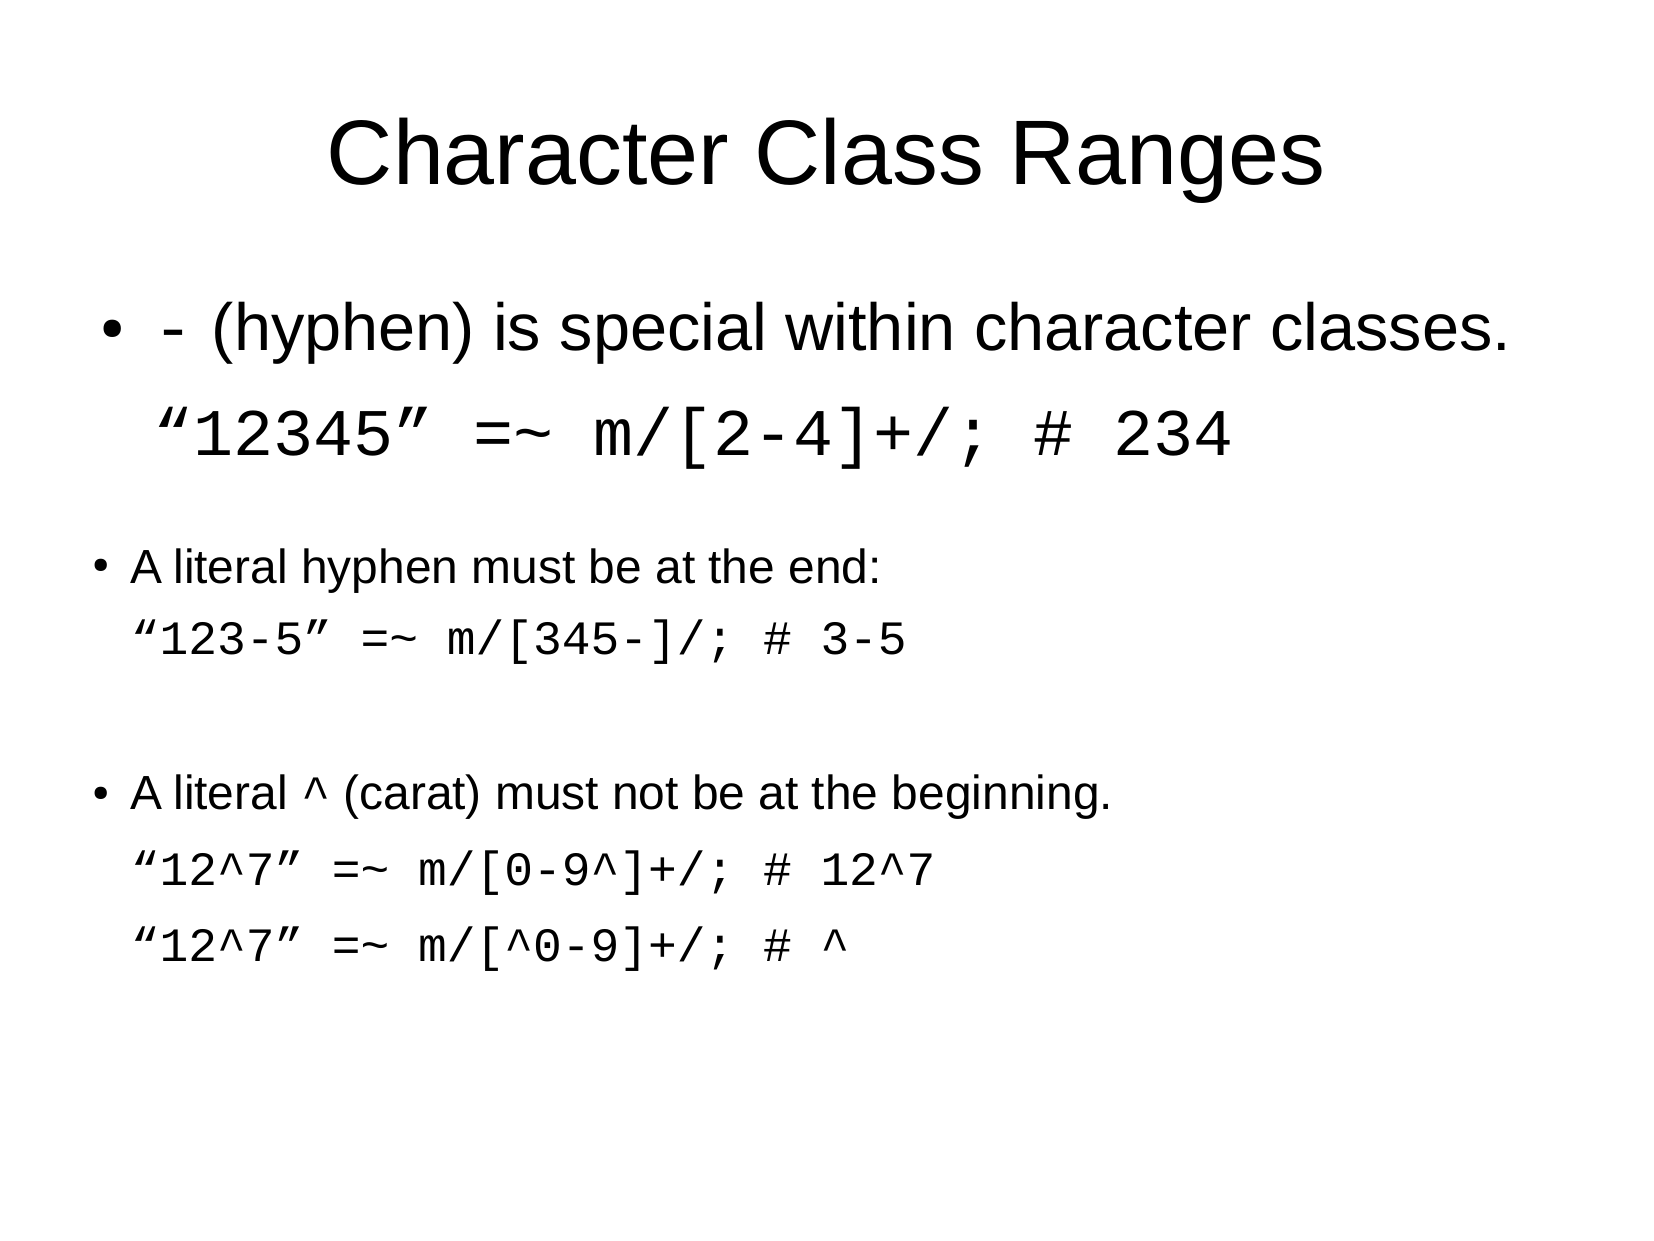

# Character Class Ranges
- (hyphen) is special within character classes.
“12345” =~ m/[2-4]+/; # 234
A literal hyphen must be at the end:
“123-5” =~ m/[345-]/; # 3-5
A literal ^ (carat) must not be at the beginning.
“12^7” =~ m/[0-9^]+/; # 12^7
“12^7” =~ m/[^0-9]+/; # ^